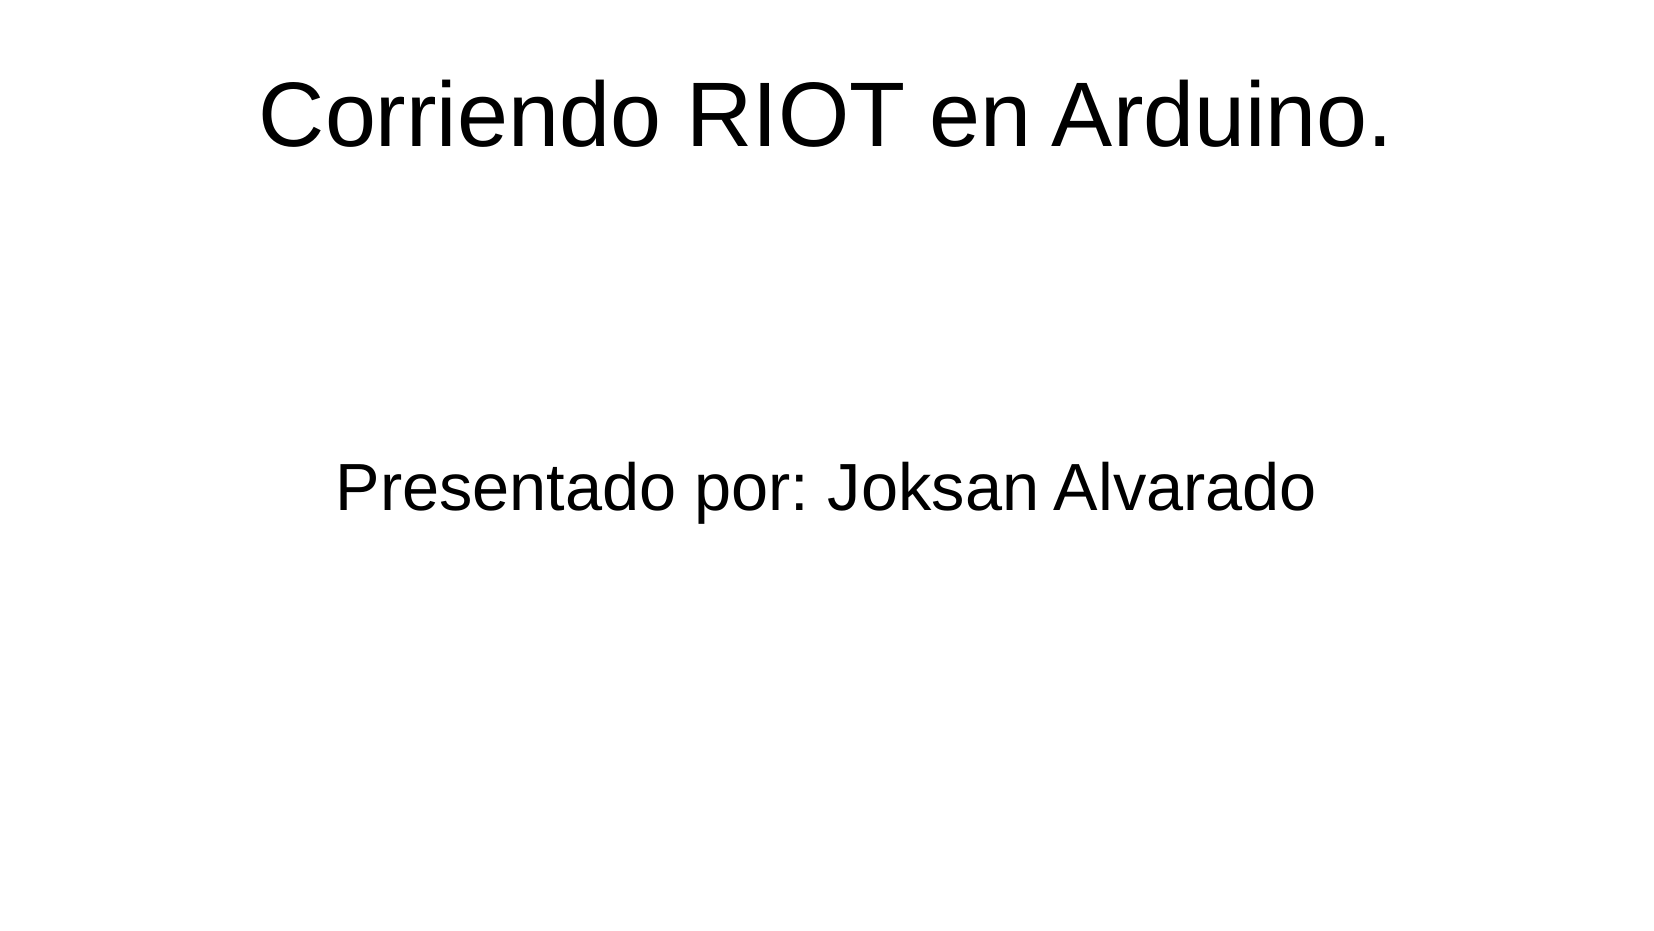

# Corriendo RIOT en Arduino.
Presentado por: Joksan Alvarado